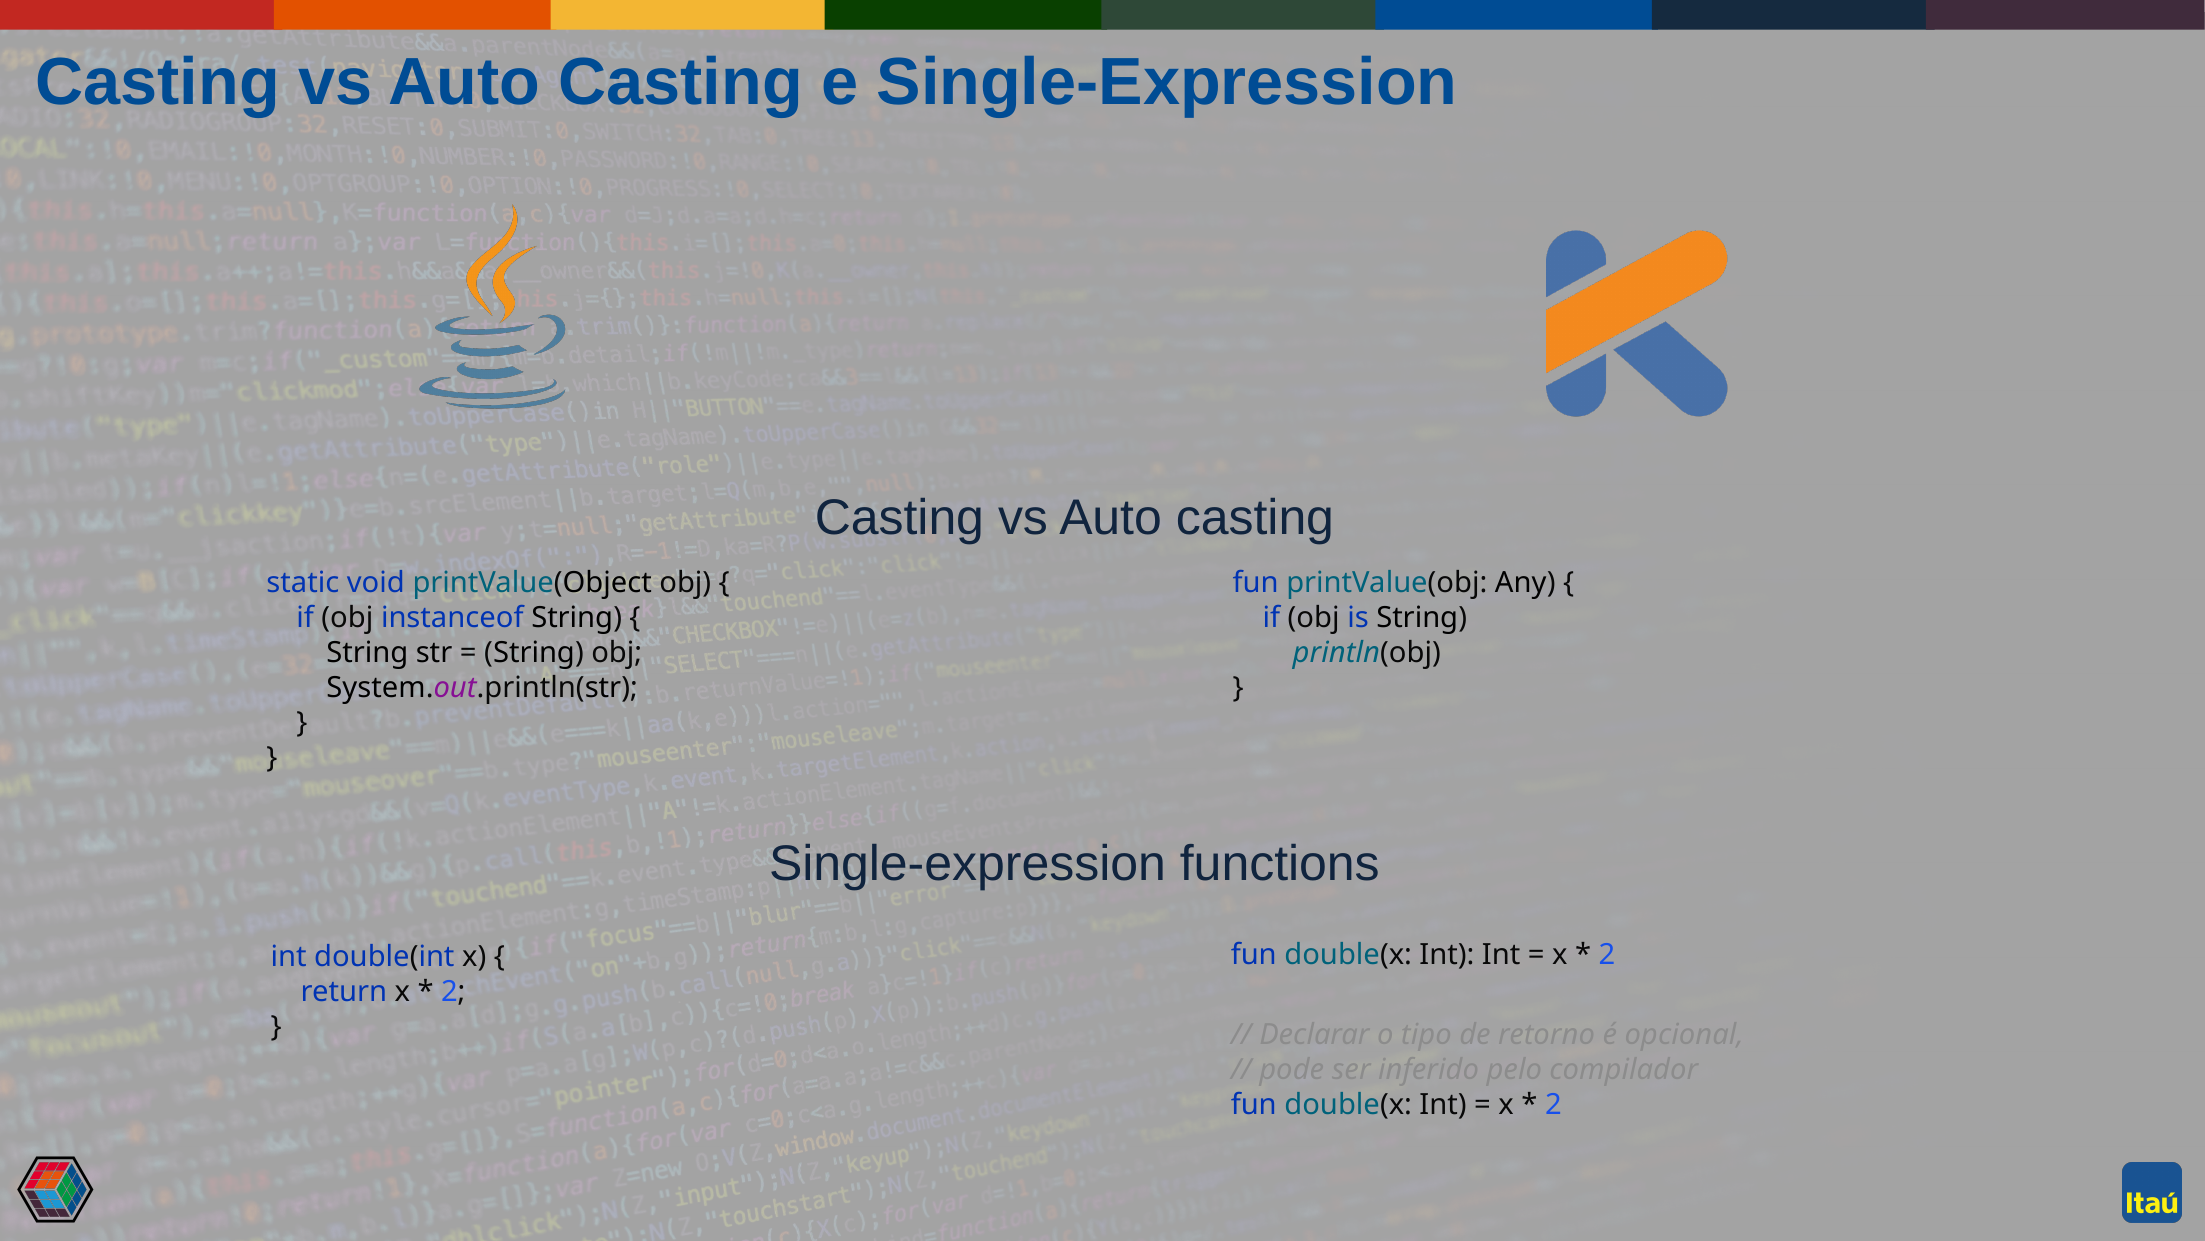

# Casting vs Auto Casting e Single-Expression
Casting vs Auto casting
static void printValue(Object obj) {
 if (obj instanceof String) {
 String str = (String) obj;
 System.out.println(str);
 }
}
fun printValue(obj: Any) {
 if (obj is String)
 println(obj)
}
Single-expression functions
fun double(x: Int): Int = x * 2
// Declarar o tipo de retorno é opcional,
// pode ser inferido pelo compilador
fun double(x: Int) = x * 2
int double(int x) {
 return x * 2;
}